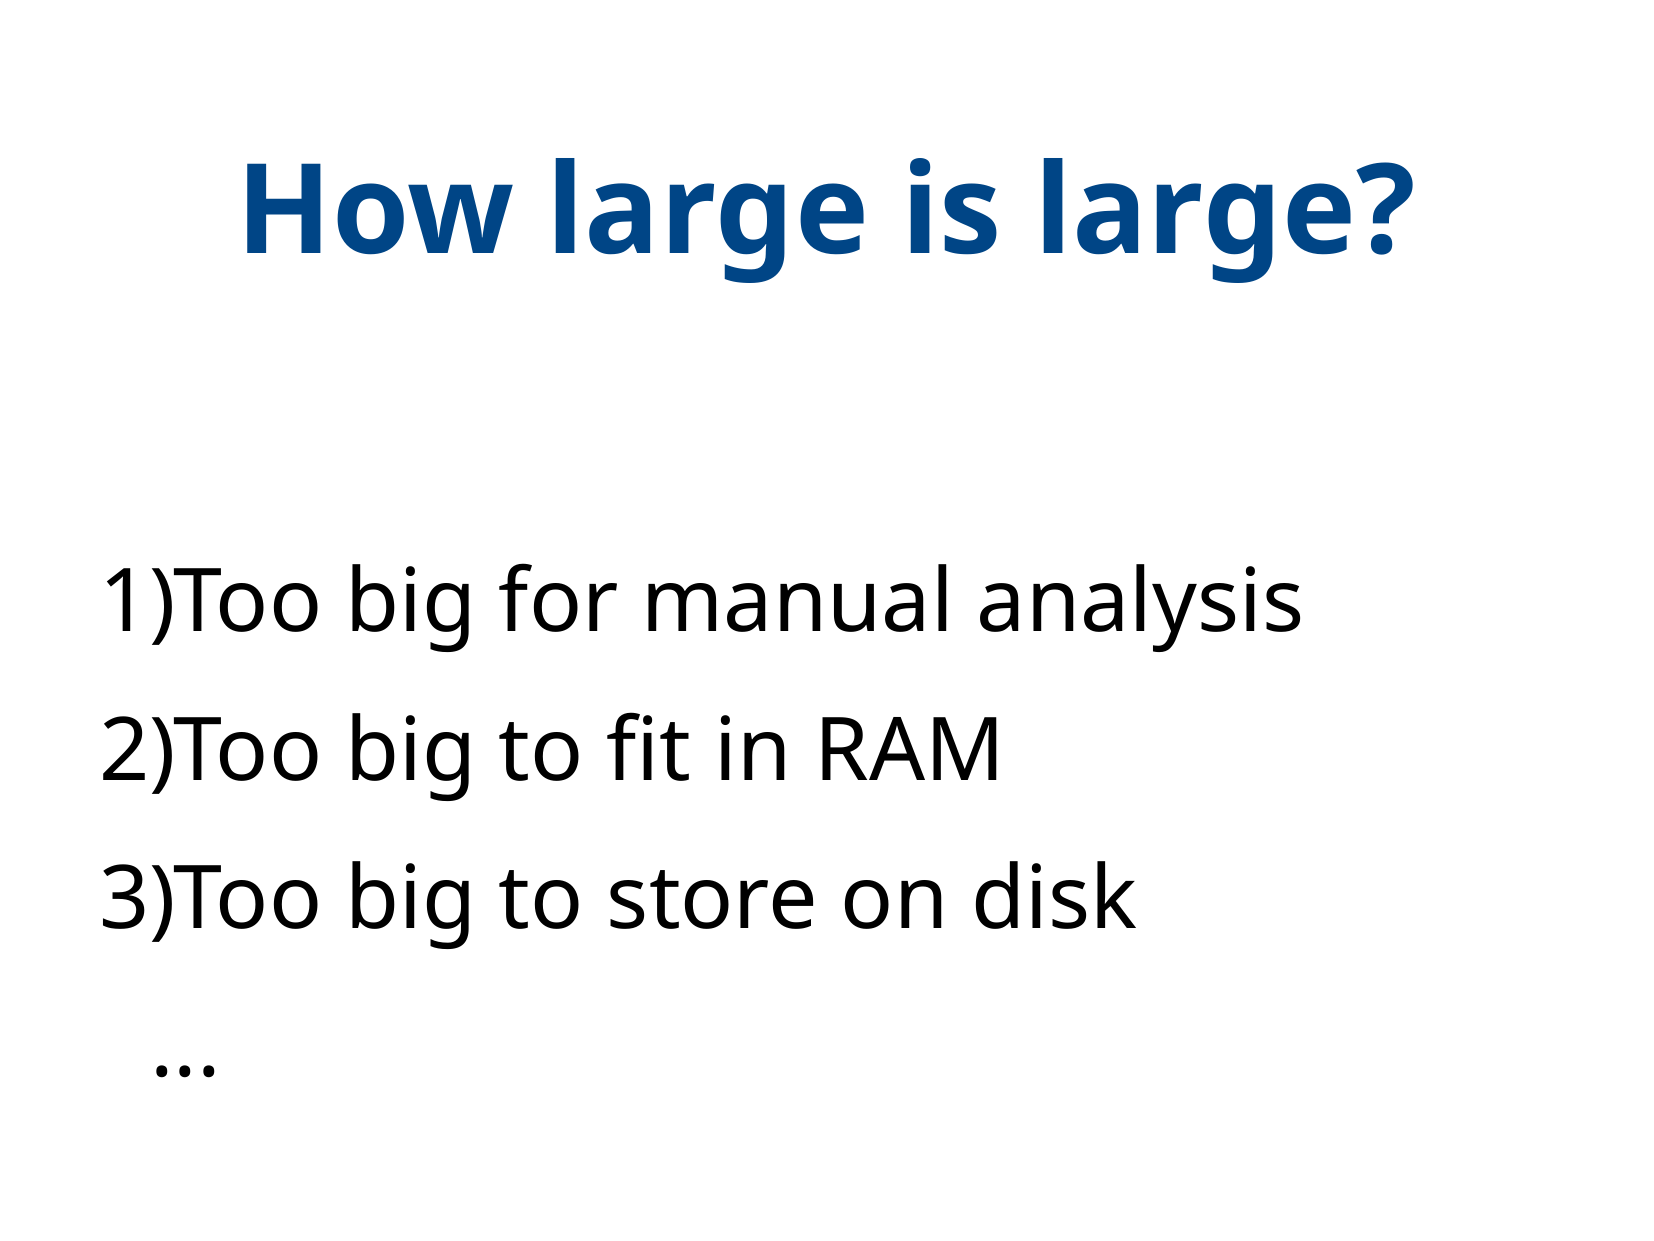

# How large is large?
Too big for manual analysis
Too big to fit in RAM
Too big to store on disk
...